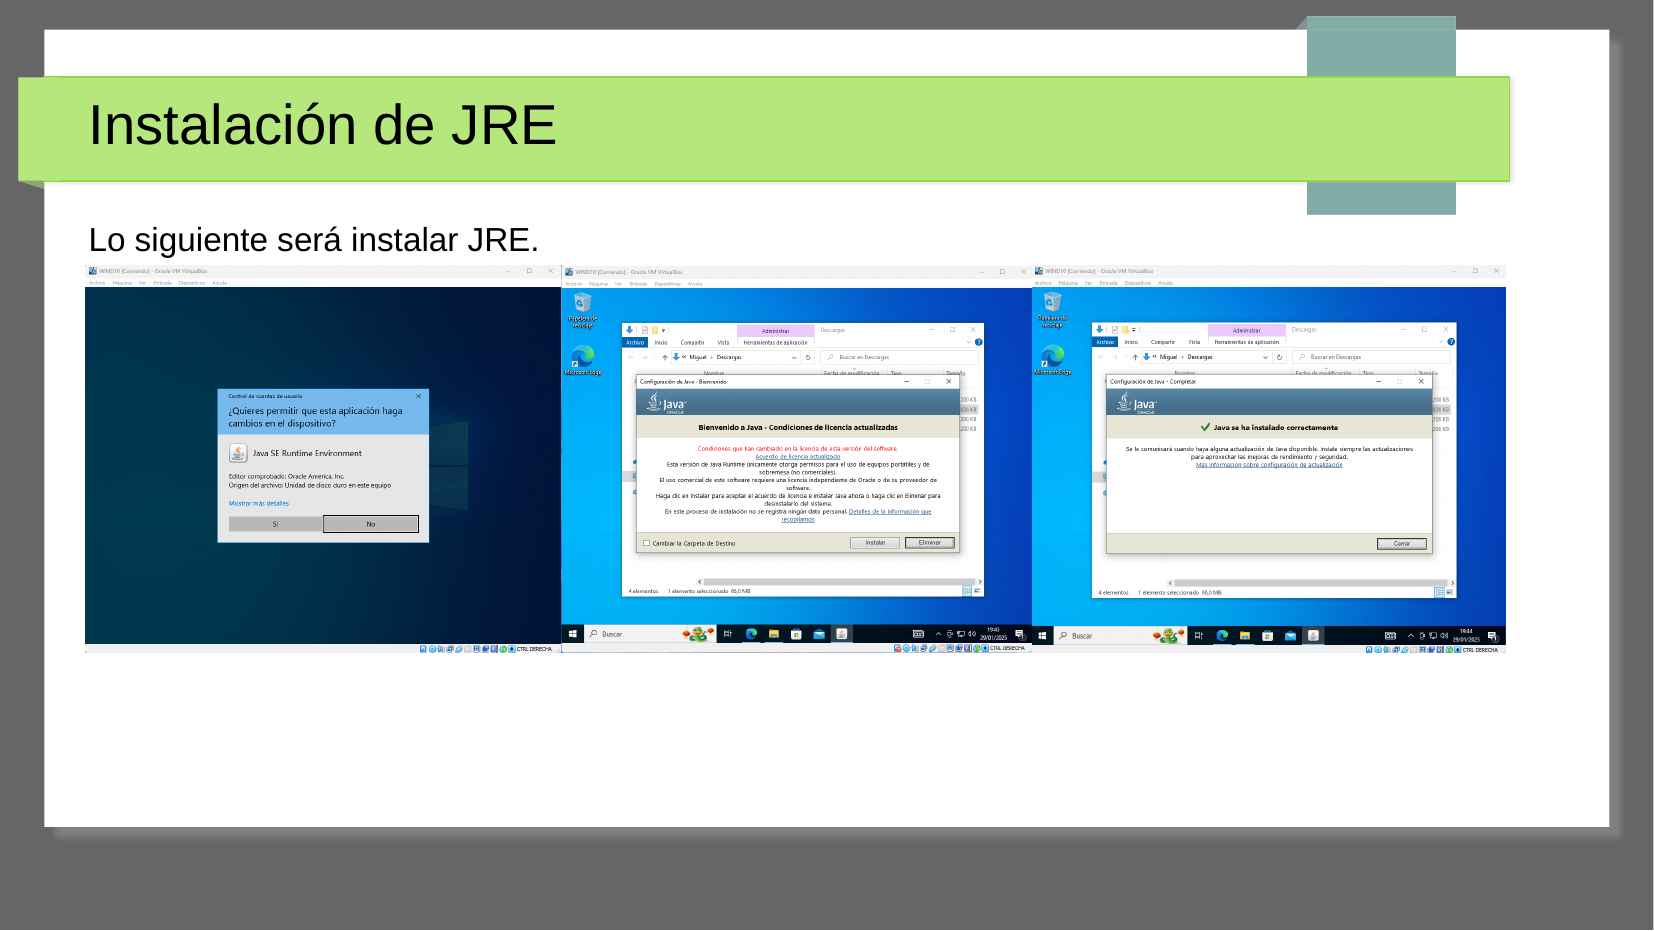

# Instalación de JRE
Lo siguiente será instalar JRE.